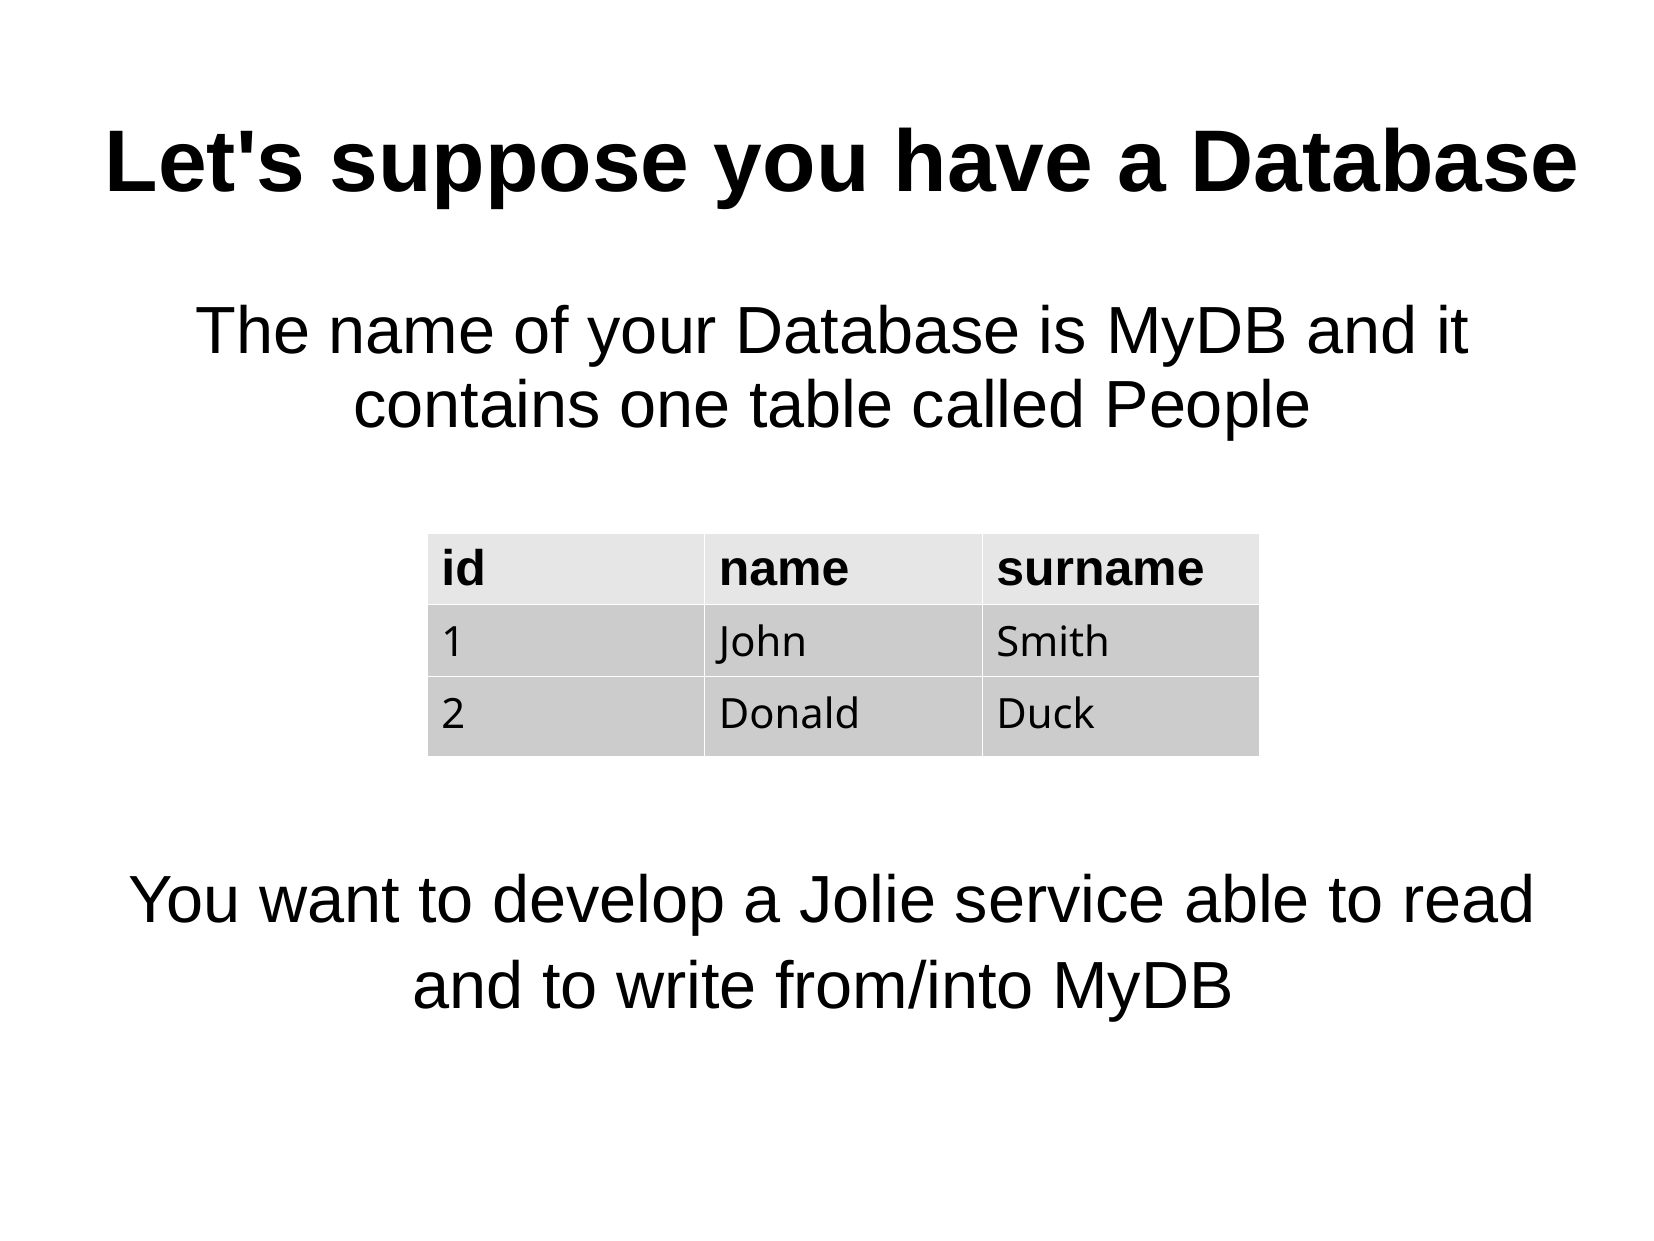

Let's suppose you have a Database
The name of your Database is MyDB and it contains one table called People
| id | name | surname |
| --- | --- | --- |
| 1 | John | Smith |
| 2 | Donald | Duck |
You want to develop a Jolie service able to read and to write from/into MyDB